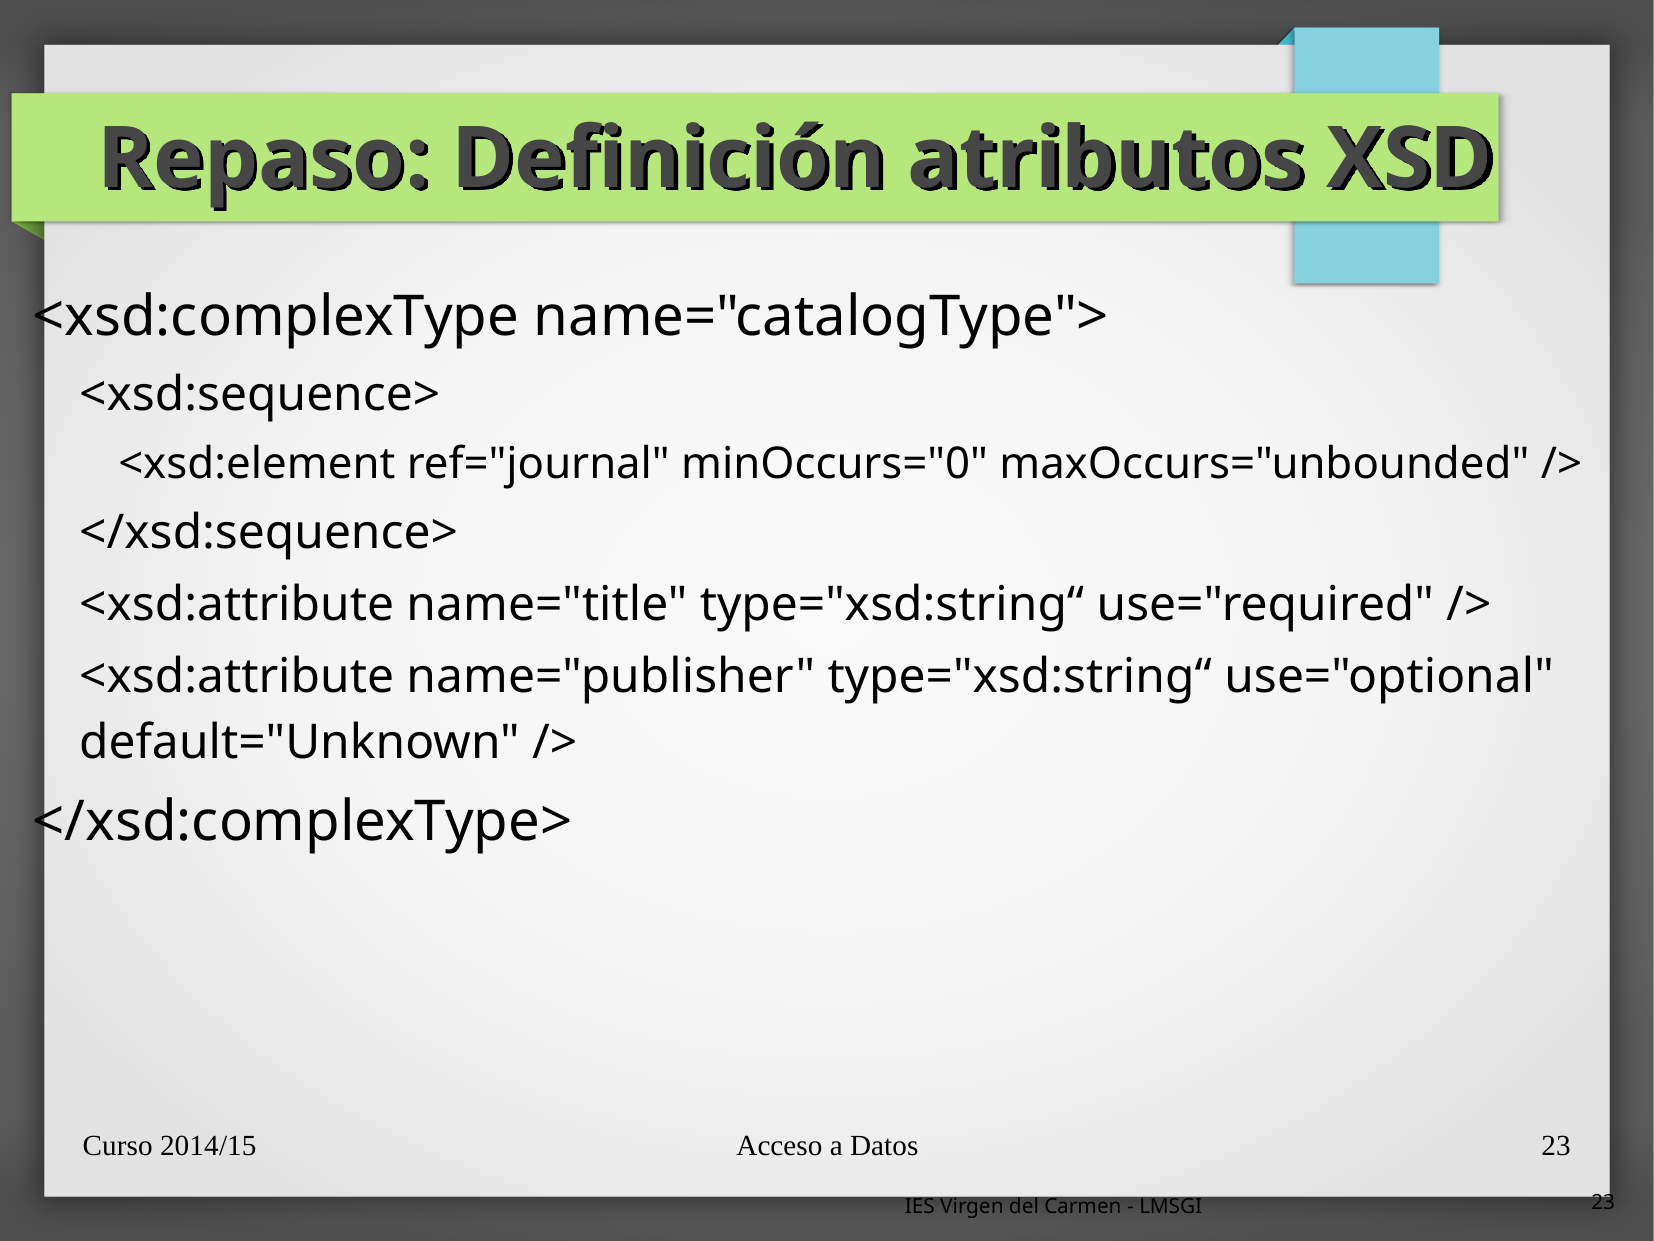

Repaso: Definición atributos XSD
# <xsd:complexType name="catalogType">
<xsd:sequence>
<xsd:element ref="journal" minOccurs="0" maxOccurs="unbounded" />
</xsd:sequence>
<xsd:attribute name="title" type="xsd:string“ use="required" />
<xsd:attribute name="publisher" type="xsd:string“ use="optional" default="Unknown" />
</xsd:complexType>
Curso 2014/15
Acceso a Datos
23
IES Virgen del Carmen - LMSGI